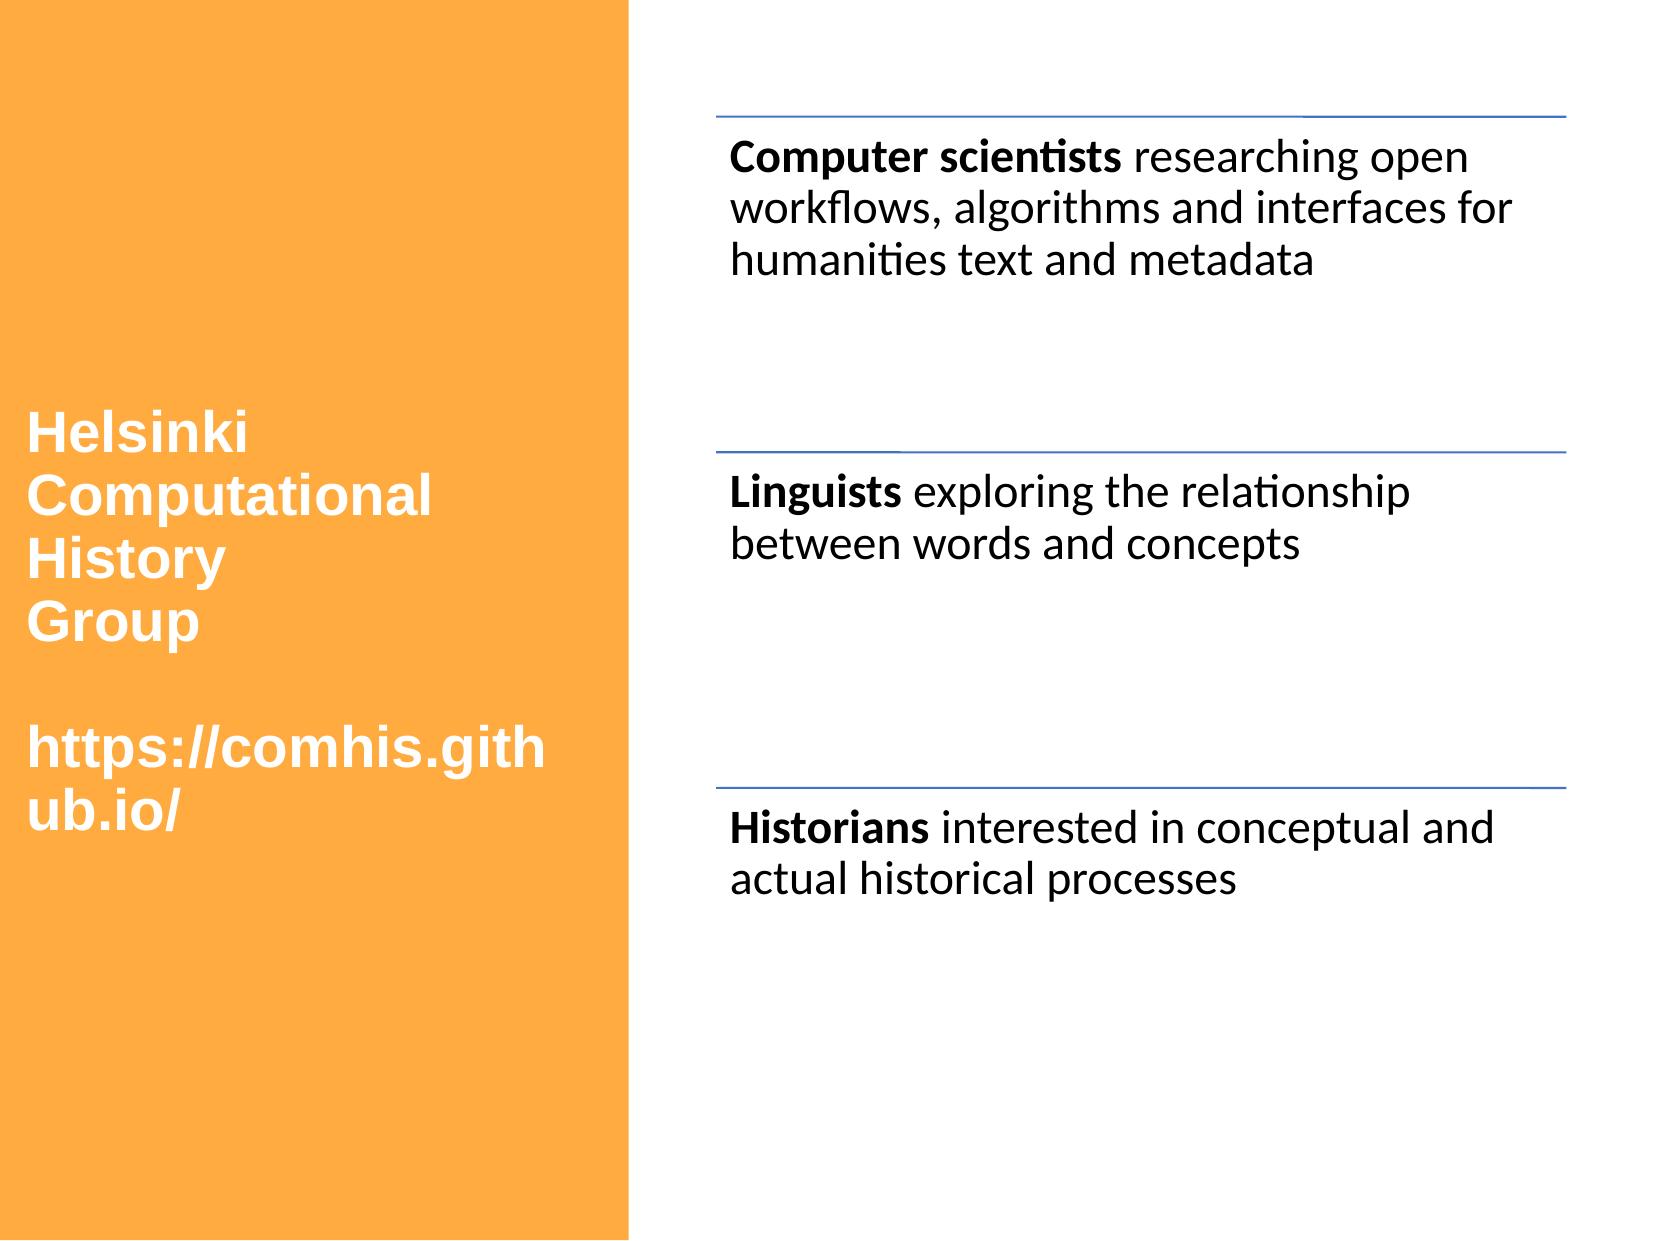

Computer scientists researching open workflows, algorithms and interfaces for humanities text and metadata
Linguists exploring the relationship between words and concepts
Historians interested in conceptual and actual historical processes
# Helsinki Computational History Group https://comhis.github.io/